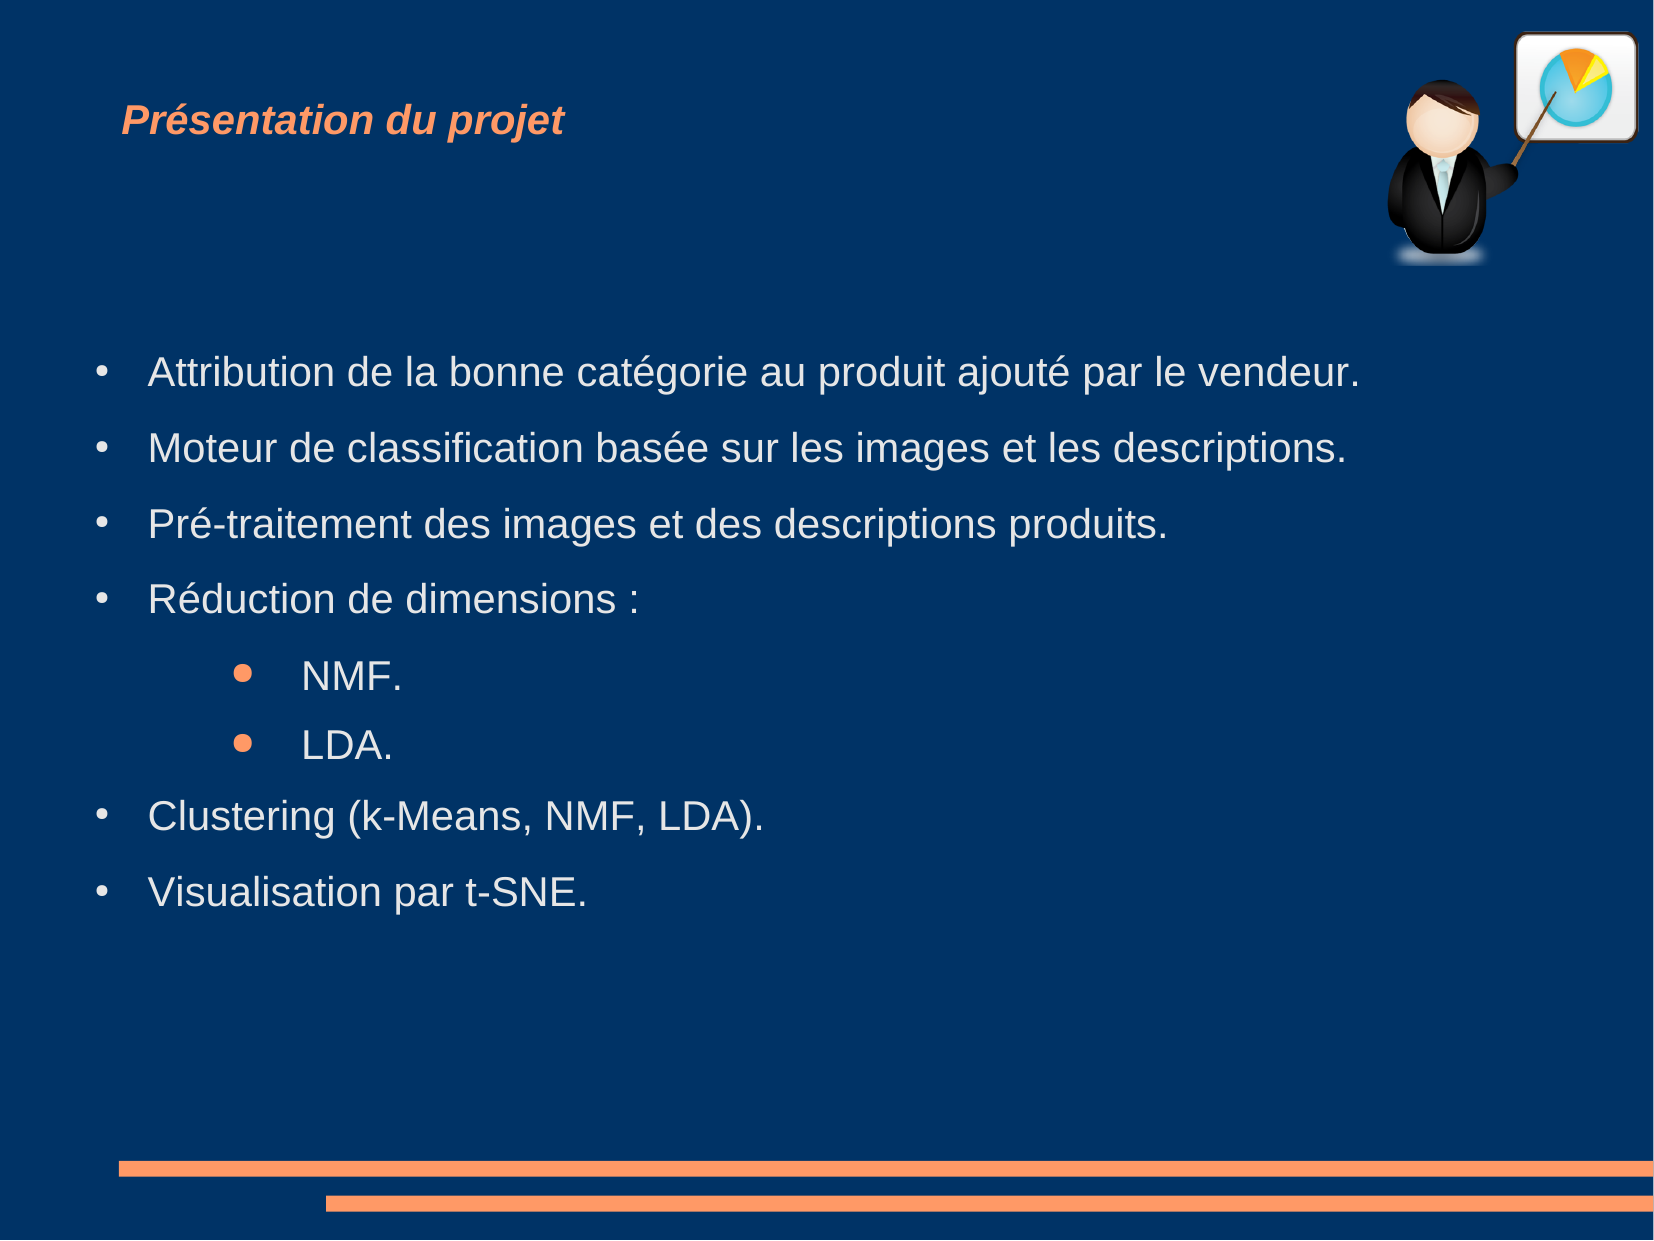

# Présentation du projet
Attribution de la bonne catégorie au produit ajouté par le vendeur.
Moteur de classification basée sur les images et les descriptions.
Pré-traitement des images et des descriptions produits.
Réduction de dimensions :
NMF.
LDA.
Clustering (k-Means, NMF, LDA).
Visualisation par t-SNE.